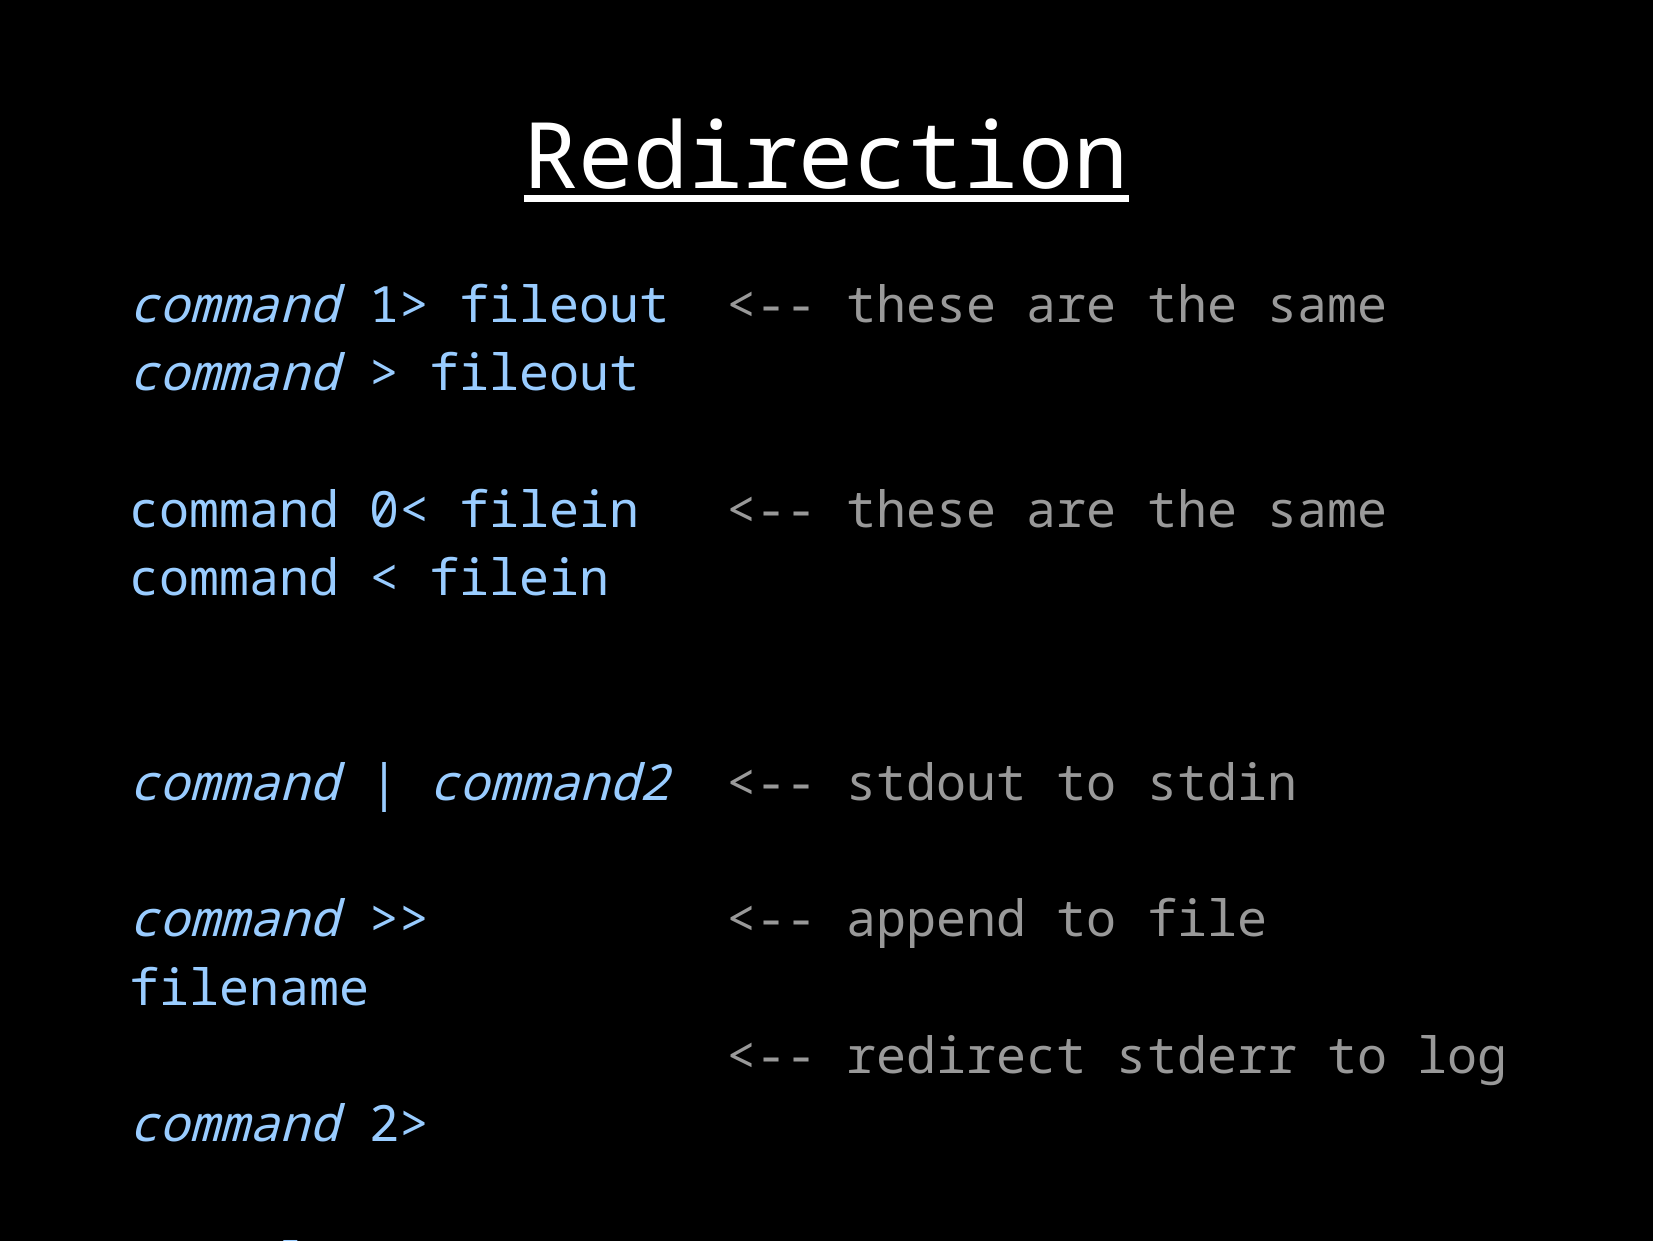

# Redirection
| command 1> fileout command > fileout command 0< filein command < filein command | command2 command >> filename command 2> errorlog | <-- these are the same <-- these are the same <-- stdout to stdin <-- append to file <-- redirect stderr to log |
| --- | --- |